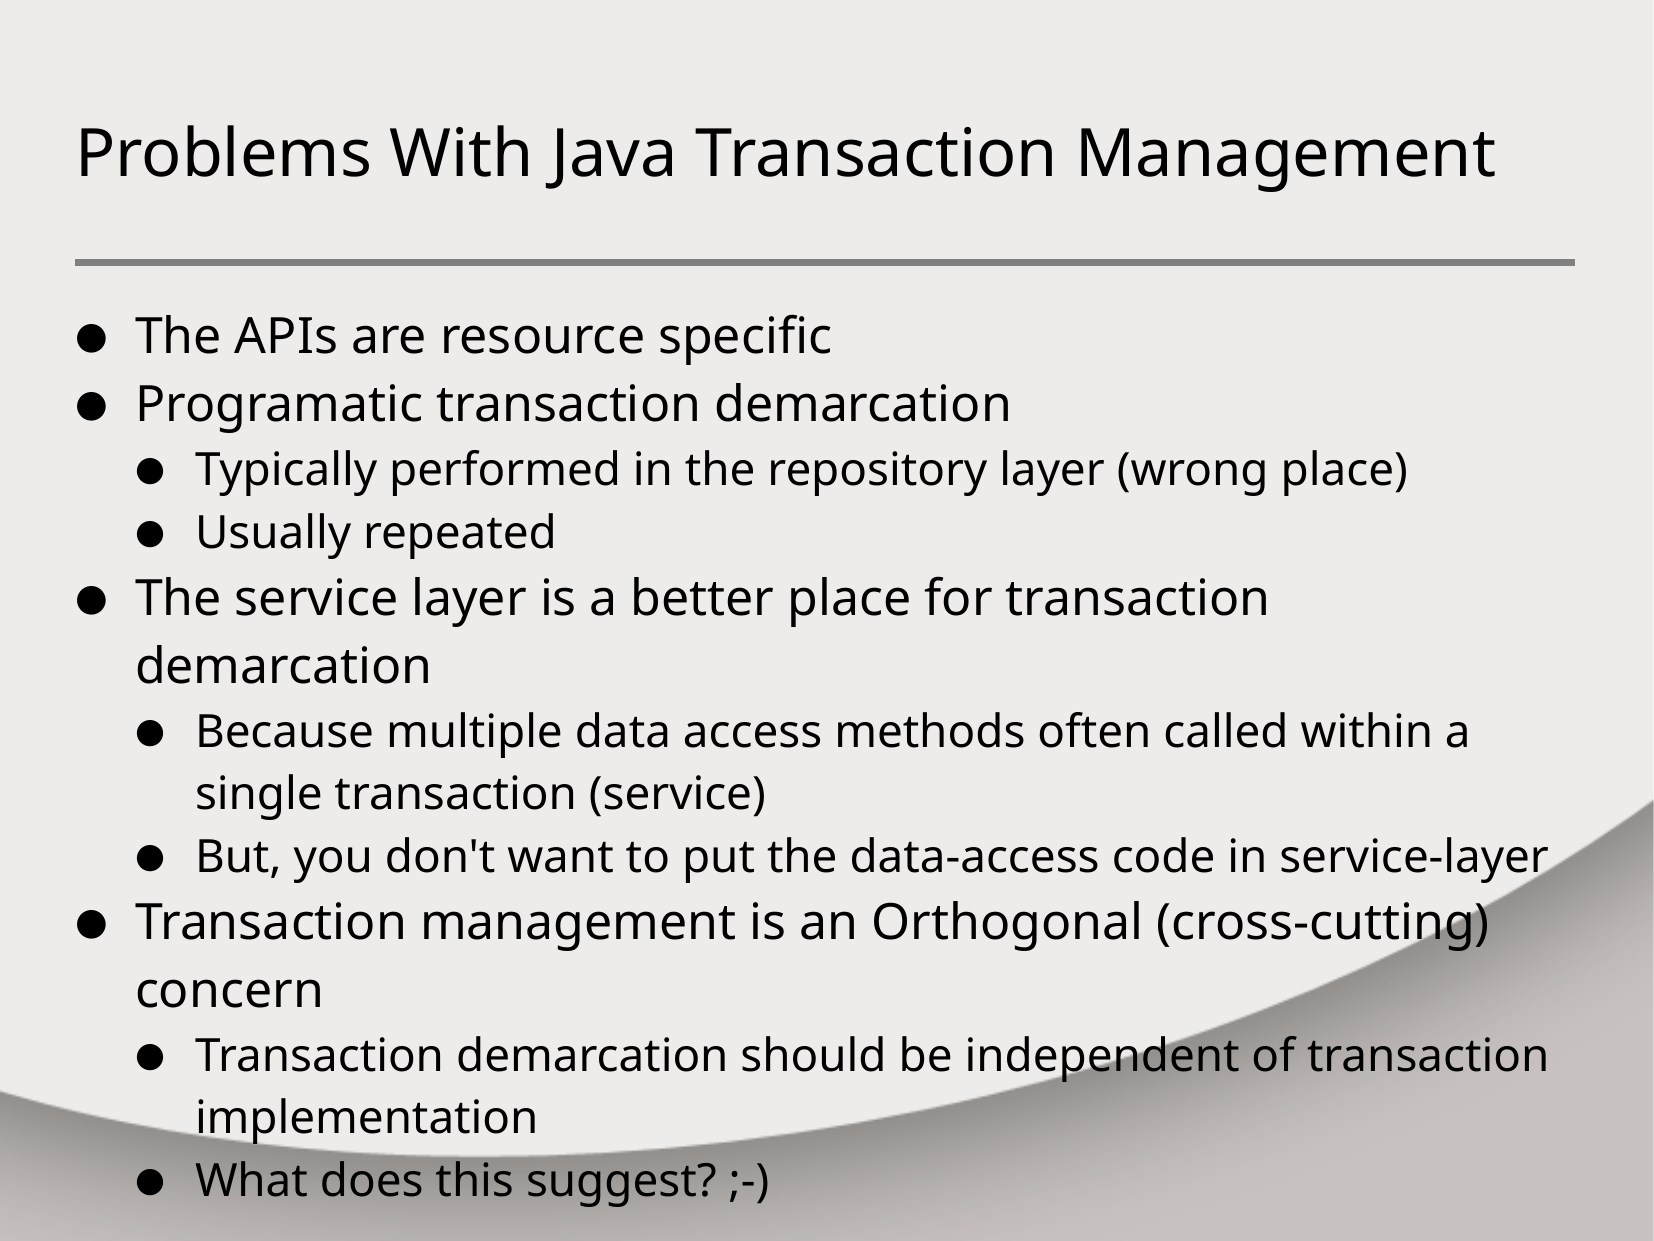

# Problems With Java Transaction Management
The APIs are resource specific
Programatic transaction demarcation
Typically performed in the repository layer (wrong place)
Usually repeated
The service layer is a better place for transaction demarcation
Because multiple data access methods often called within a single transaction (service)
But, you don't want to put the data-access code in service-layer
Transaction management is an Orthogonal (cross-cutting) concern
Transaction demarcation should be independent of transaction implementation
What does this suggest? ;-)